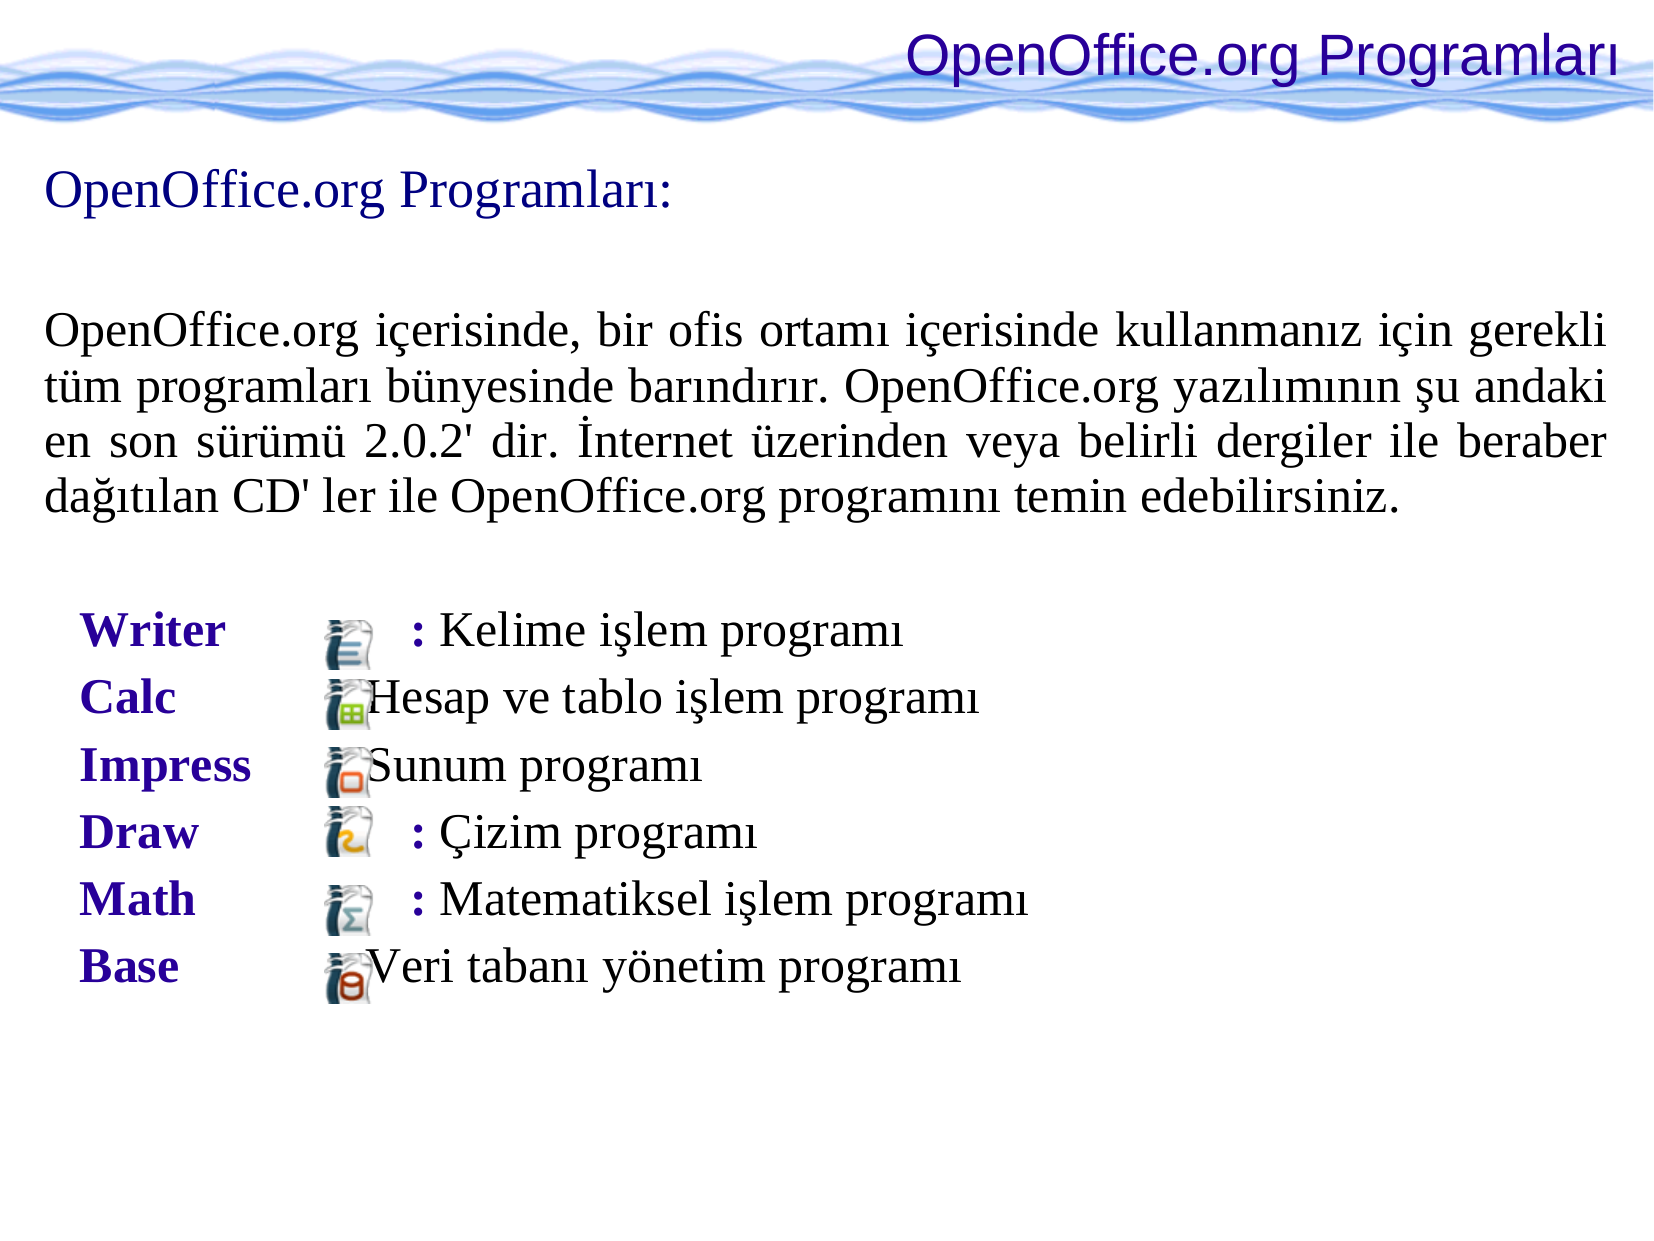

OpenOffice.org Programları
OpenOffice.org Programları:
OpenOffice.org içerisinde, bir ofis ortamı içerisinde kullanmanız için gerekli tüm programları bünyesinde barındırır. OpenOffice.org yazılımının şu andaki en son sürümü 2.0.2' dir. İnternet üzerinden veya belirli dergiler ile beraber dağıtılan CD' ler ile OpenOffice.org programını temin edebilirsiniz.
Writer			: Kelime işlem programı
Calc			: Hesap ve tablo işlem programı
Impress		: Sunum programı
Draw			: Çizim programı
Math			: Matematiksel işlem programı
Base			: Veri tabanı yönetim programı